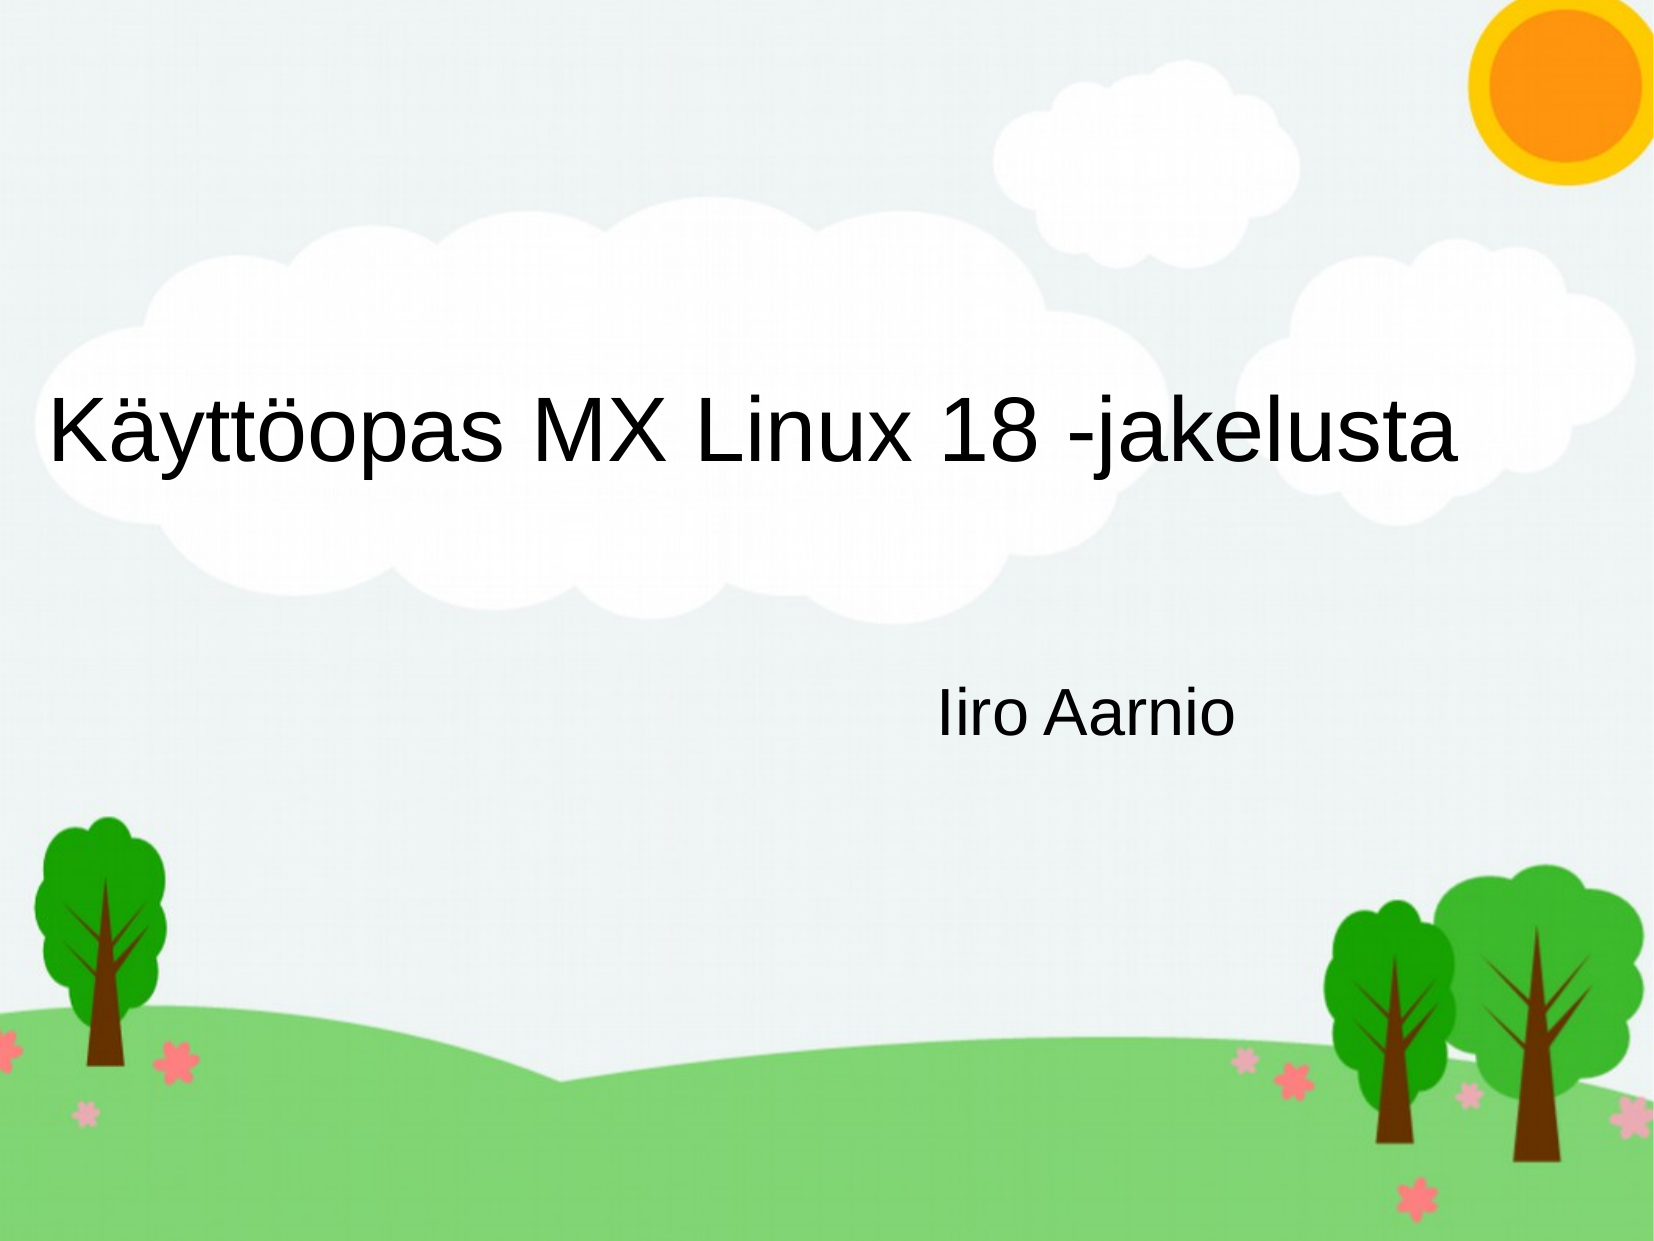

# Käyttöopas MX Linux 18 -jakelusta
Iiro Aarnio